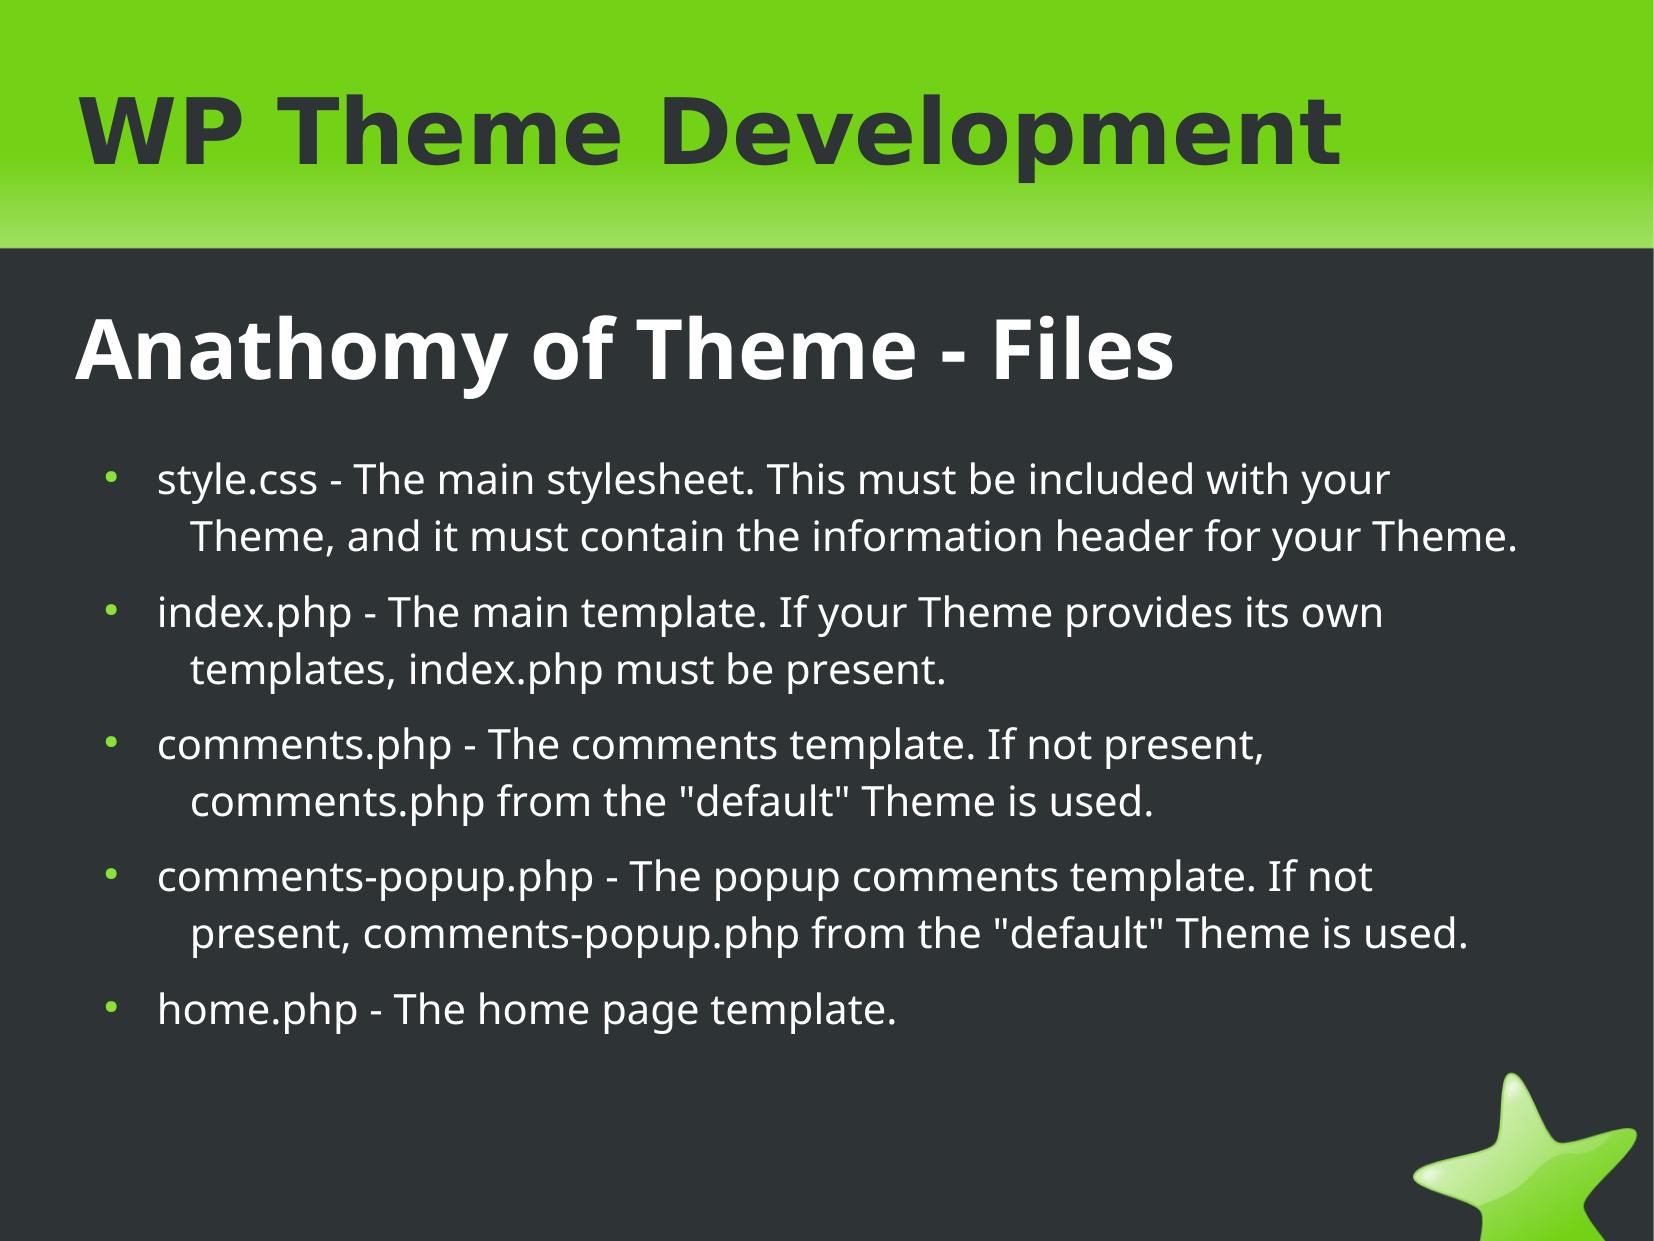

# WP Theme Development
Anathomy of Theme - Files
style.css - The main stylesheet. This must be included with your Theme, and it must contain the information header for your Theme.
index.php - The main template. If your Theme provides its own templates, index.php must be present.
comments.php - The comments template. If not present, comments.php from the "default" Theme is used.
comments-popup.php - The popup comments template. If not present, comments-popup.php from the "default" Theme is used.
home.php - The home page template.